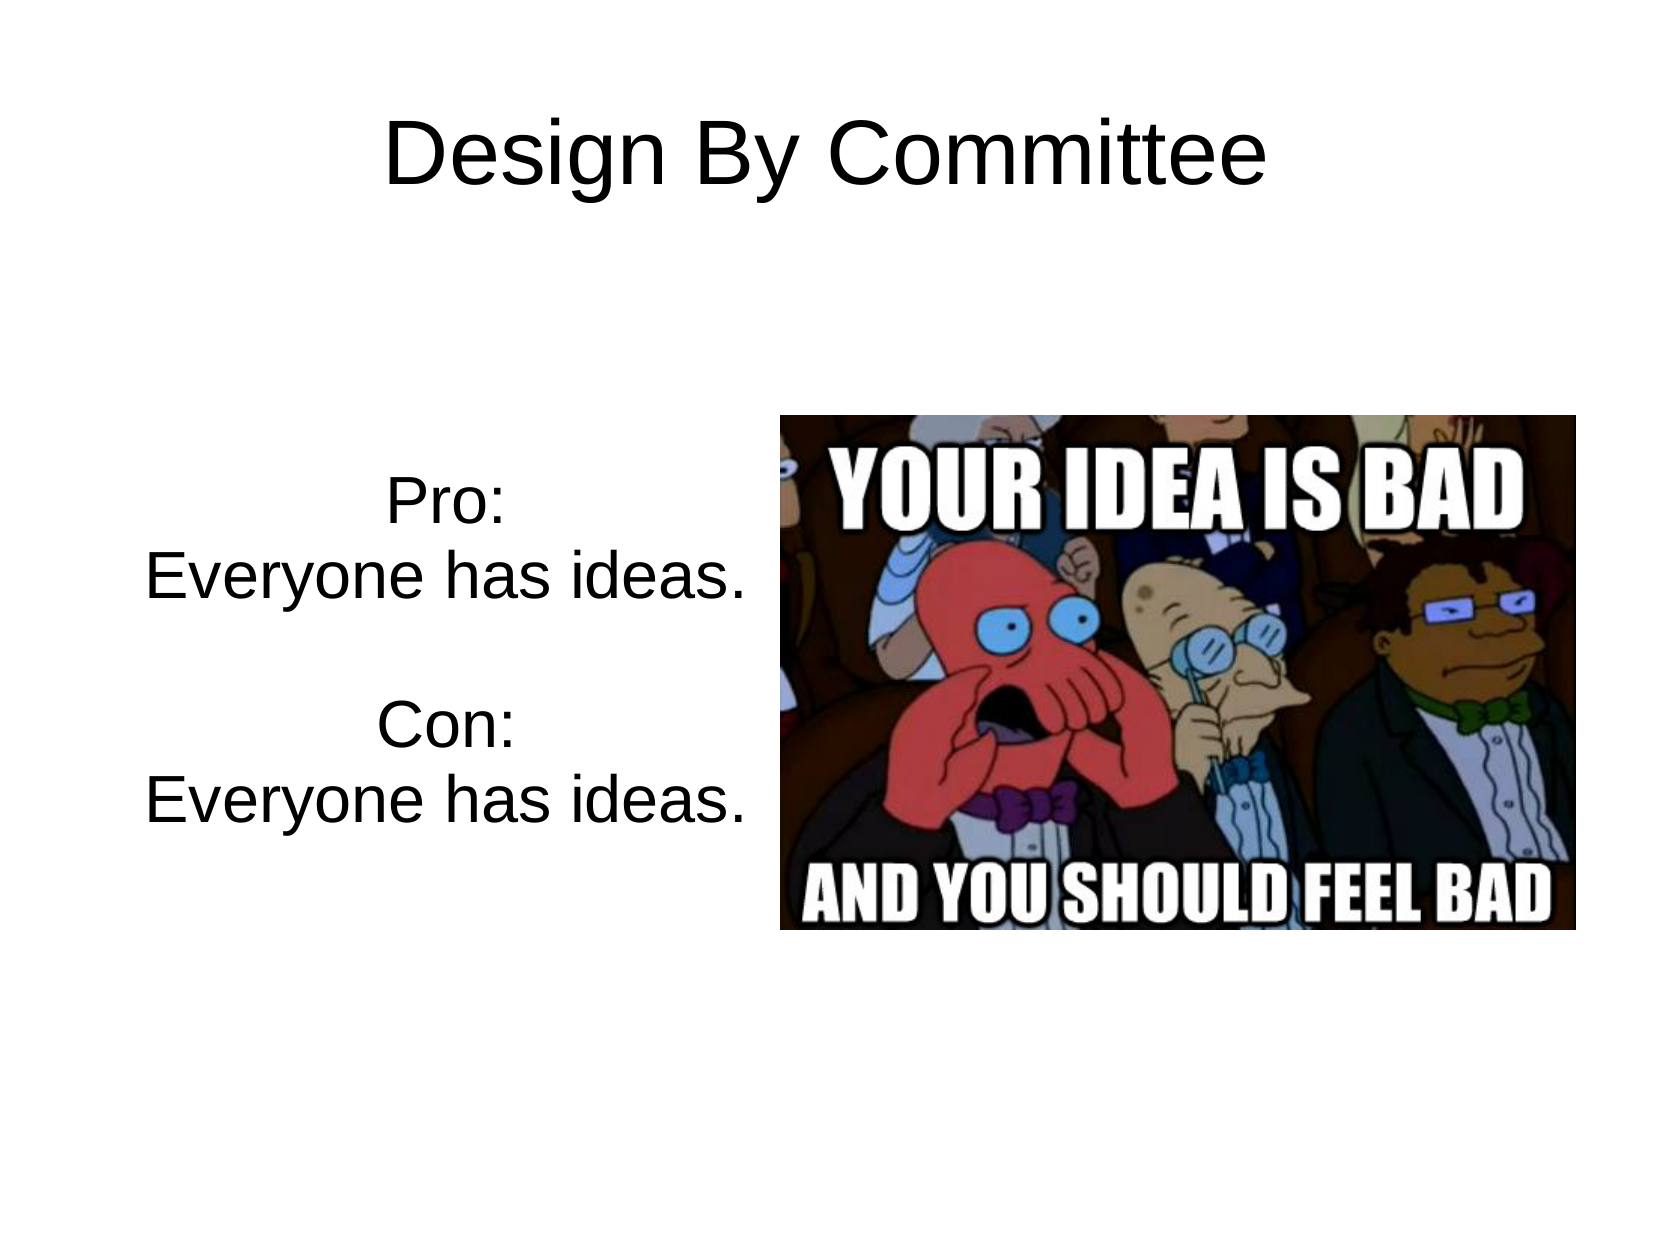

# Design By Committee
Pro:
Everyone has ideas.
Con:
Everyone has ideas.